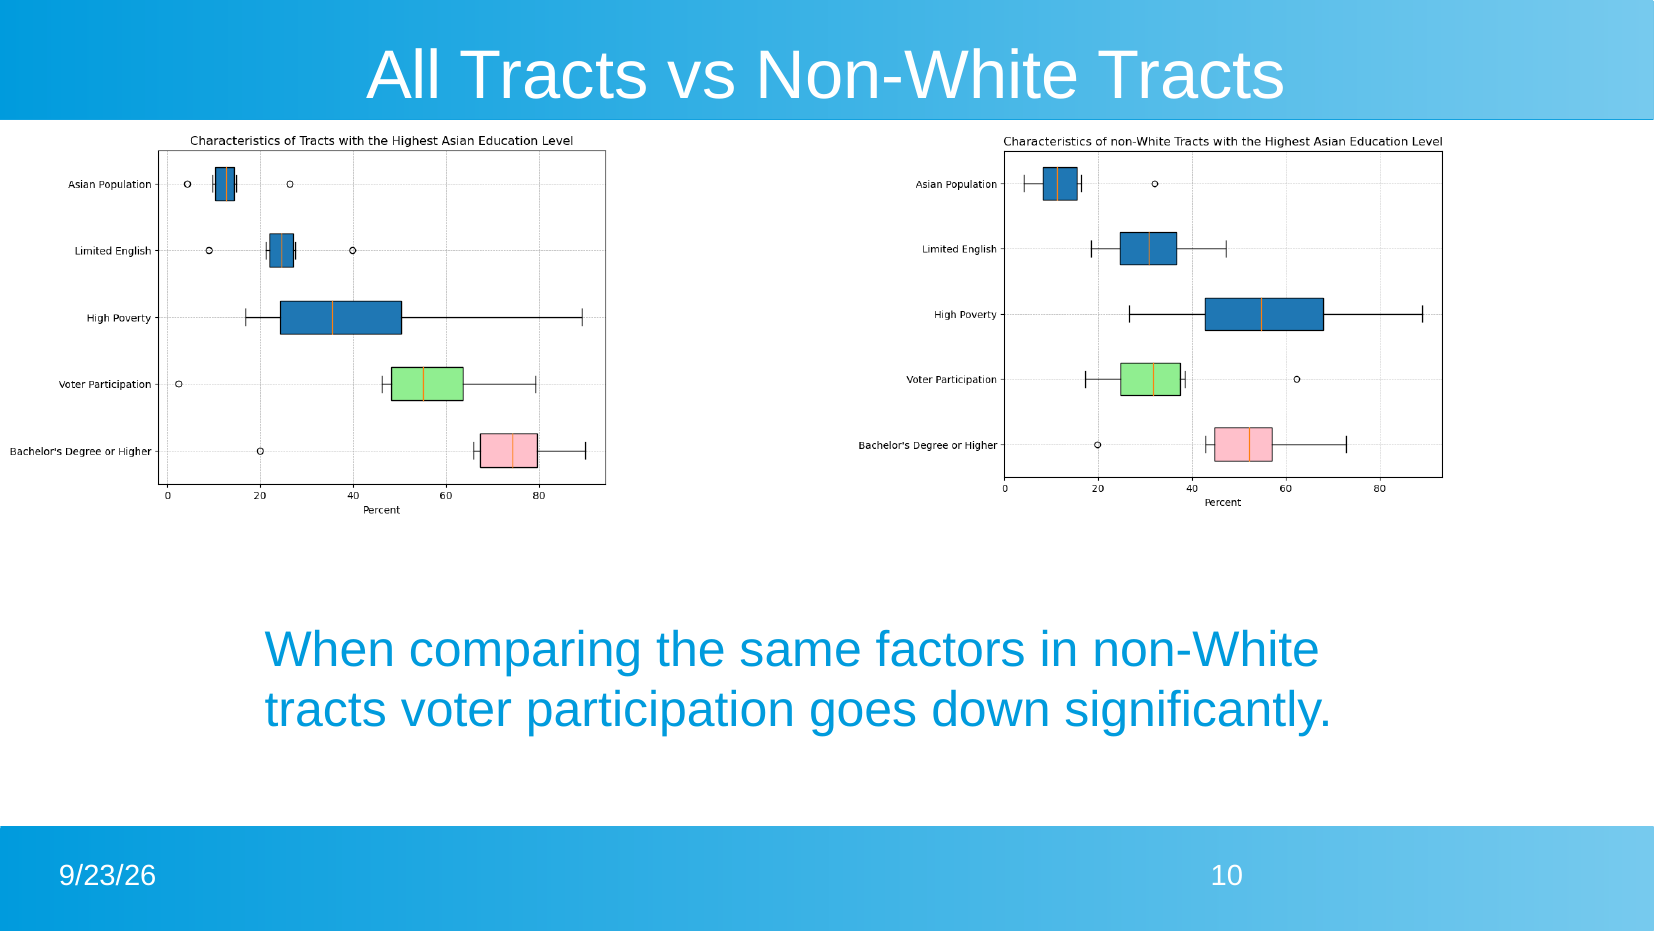

# All Tracts vs Non-White Tracts
When comparing the same factors in non-White tracts voter participation goes down significantly.